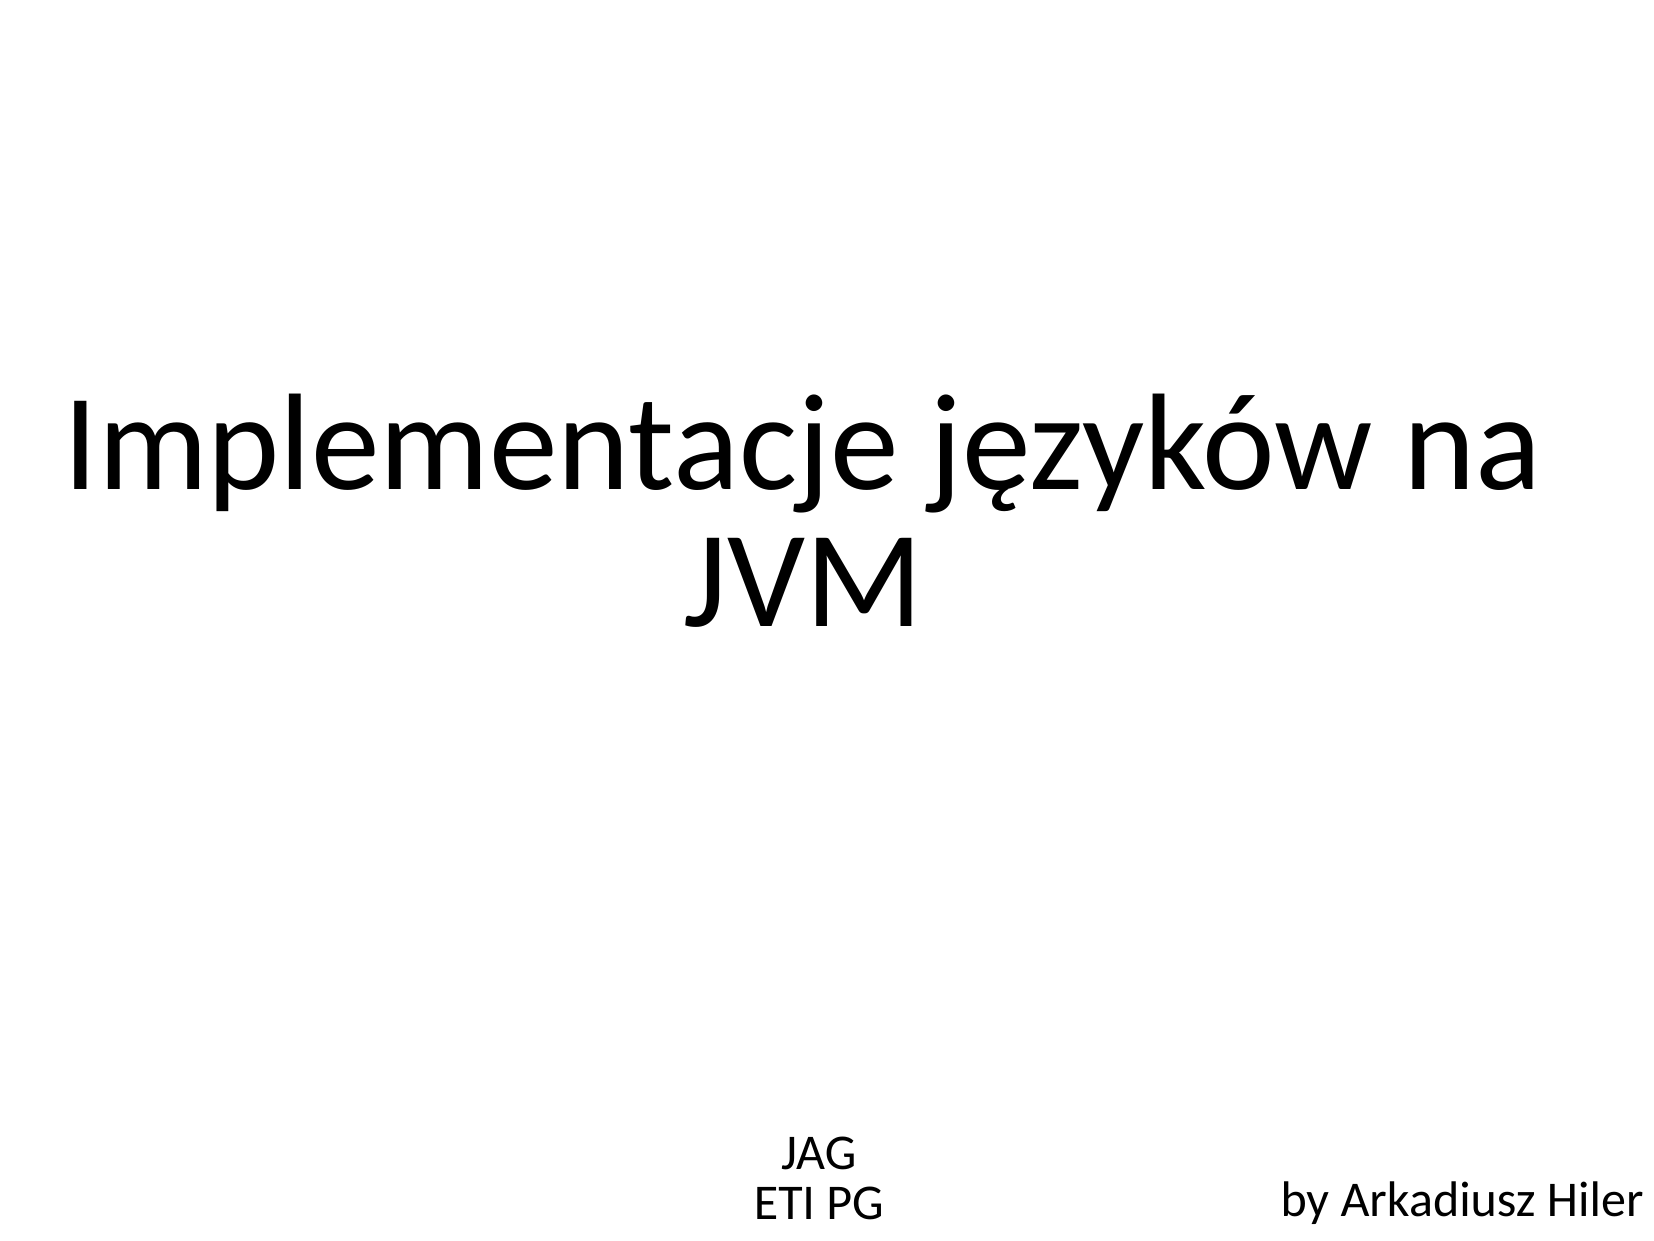

# Implementacje języków na JVM
by Arkadiusz Hiler
JAG
ETI PG